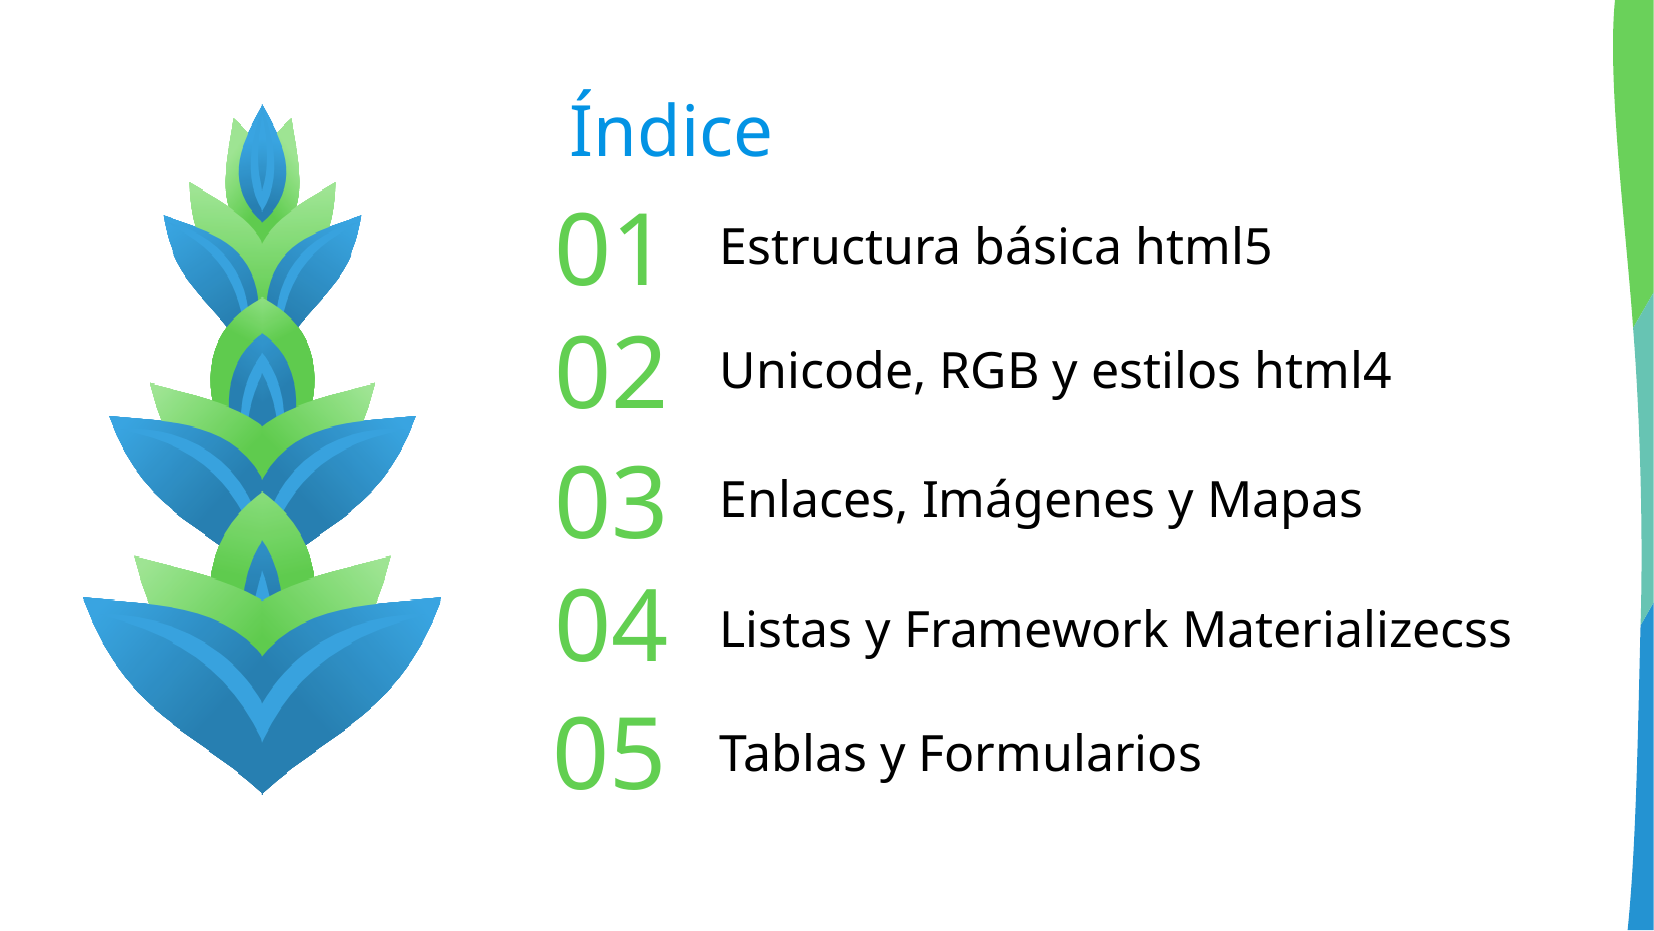

Índice
01
Estructura básica html5
02
Unicode, RGB y estilos html4
03
Enlaces, Imágenes y Mapas
04
Listas y Framework Materializecss
05
Tablas y Formularios